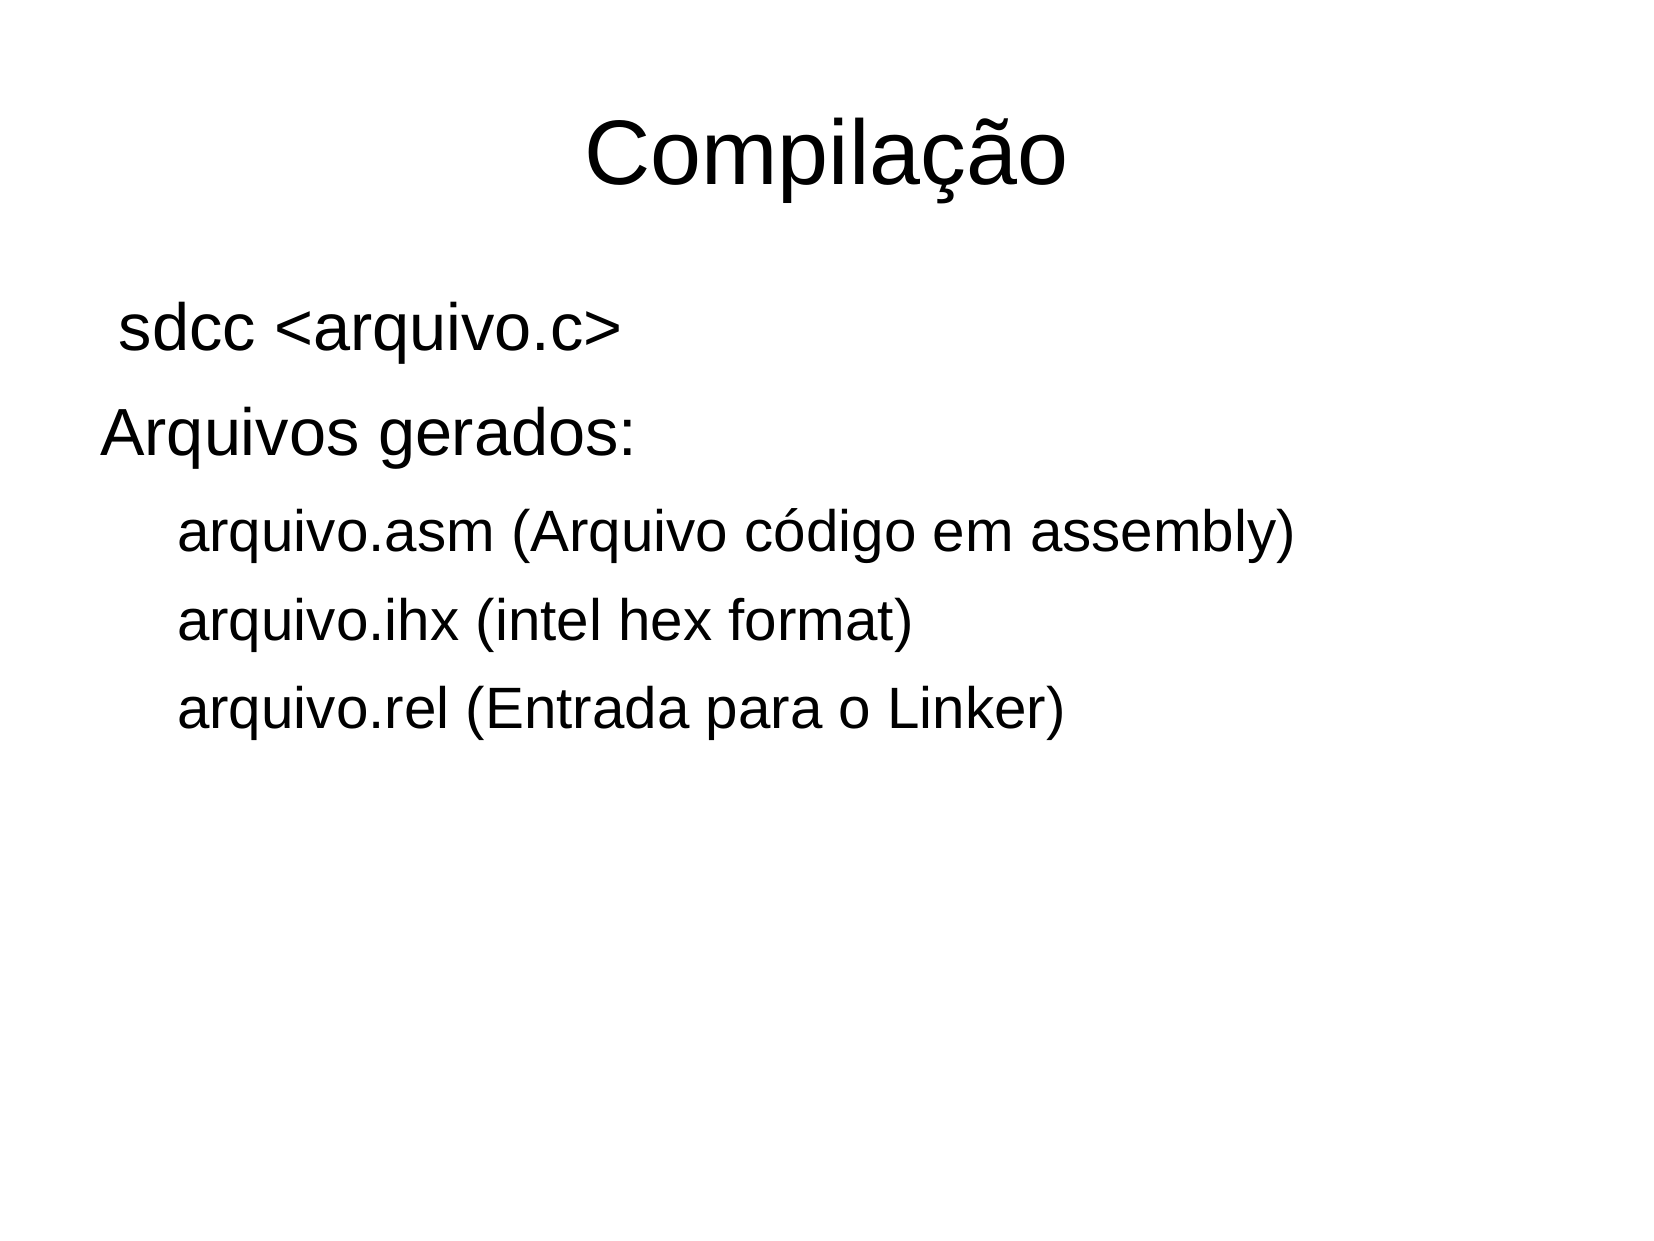

# Compilação
 sdcc <arquivo.c>
Arquivos gerados:
arquivo.asm (Arquivo código em assembly)
arquivo.ihx (intel hex format)
arquivo.rel (Entrada para o Linker)